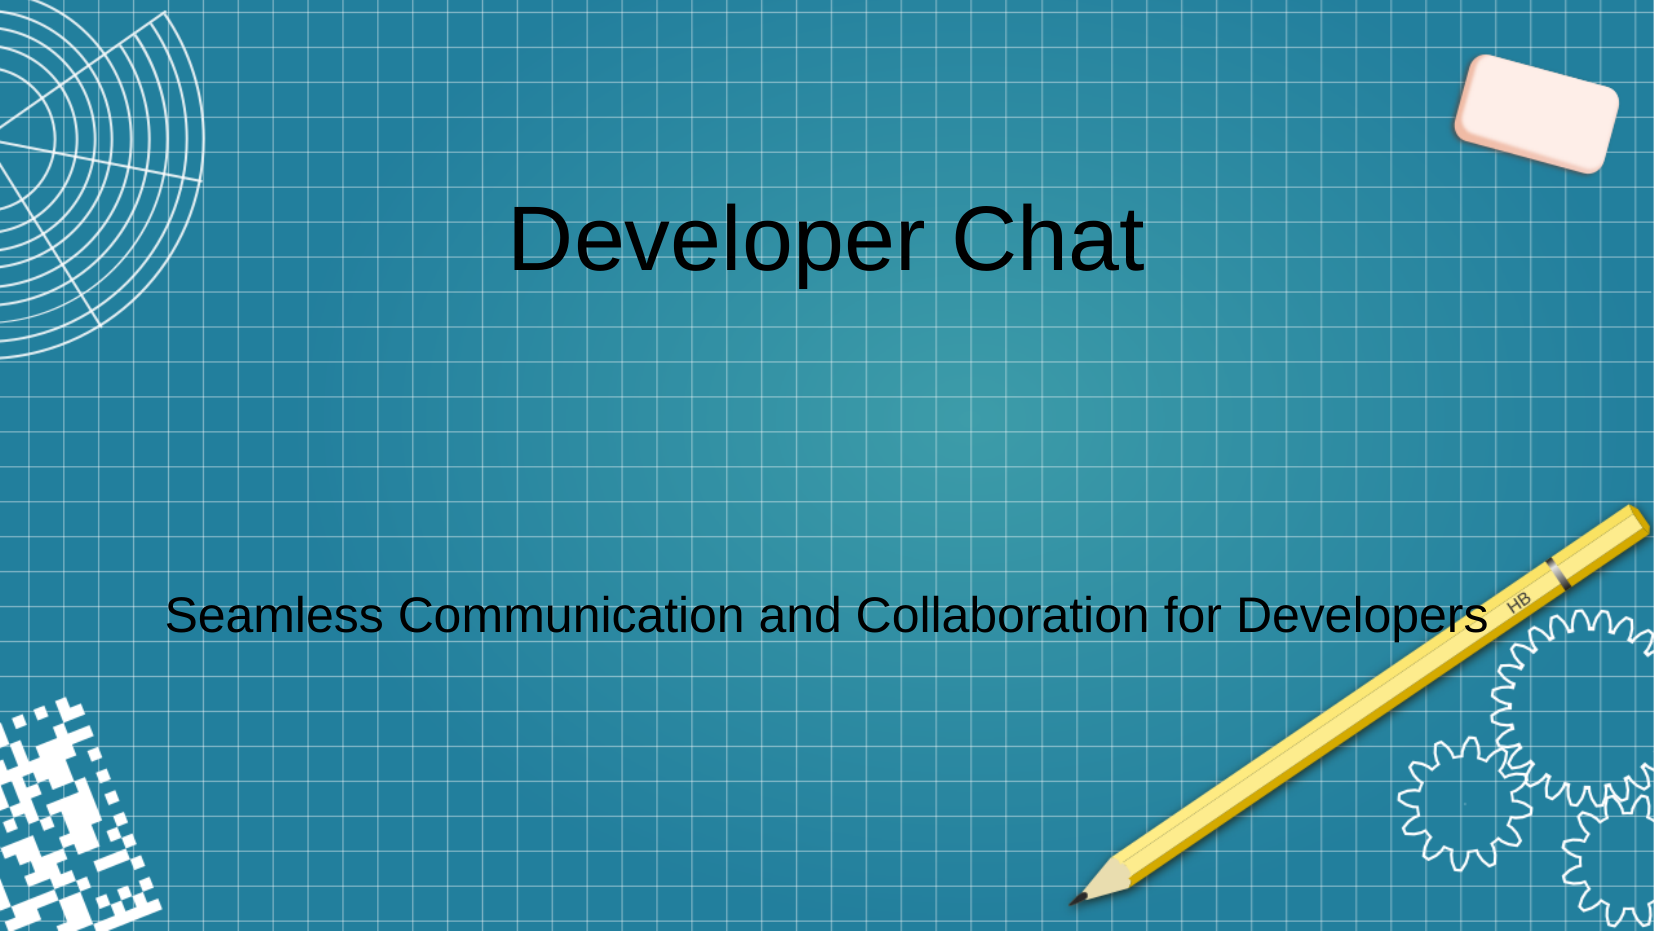

# Developer Chat
Seamless Communication and Collaboration for Developers